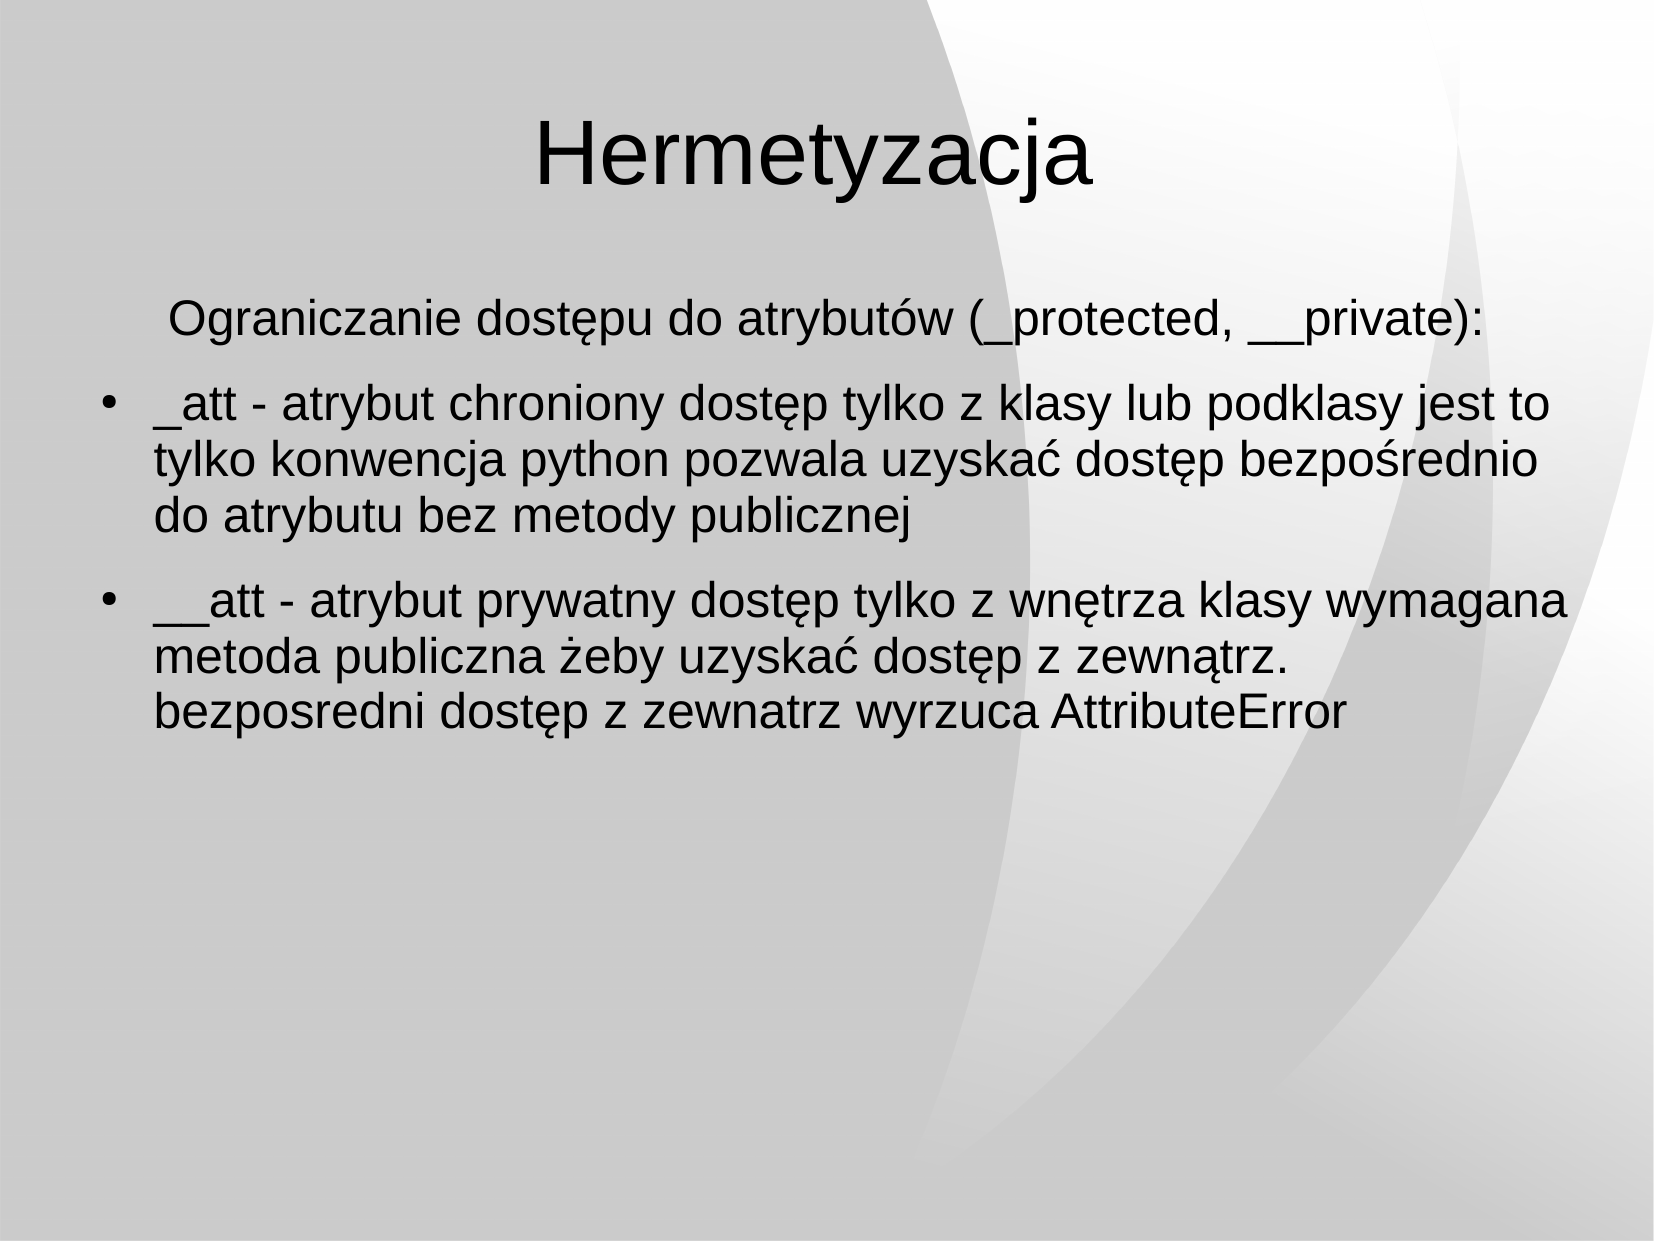

# Hermetyzacja
Ograniczanie dostępu do atrybutów (_protected, __private):
_att - atrybut chroniony dostęp tylko z klasy lub podklasy jest to tylko konwencja python pozwala uzyskać dostęp bezpośrednio do atrybutu bez metody publicznej
__att - atrybut prywatny dostęp tylko z wnętrza klasy wymagana metoda publiczna żeby uzyskać dostęp z zewnątrz. bezposredni dostęp z zewnatrz wyrzuca AttributeError